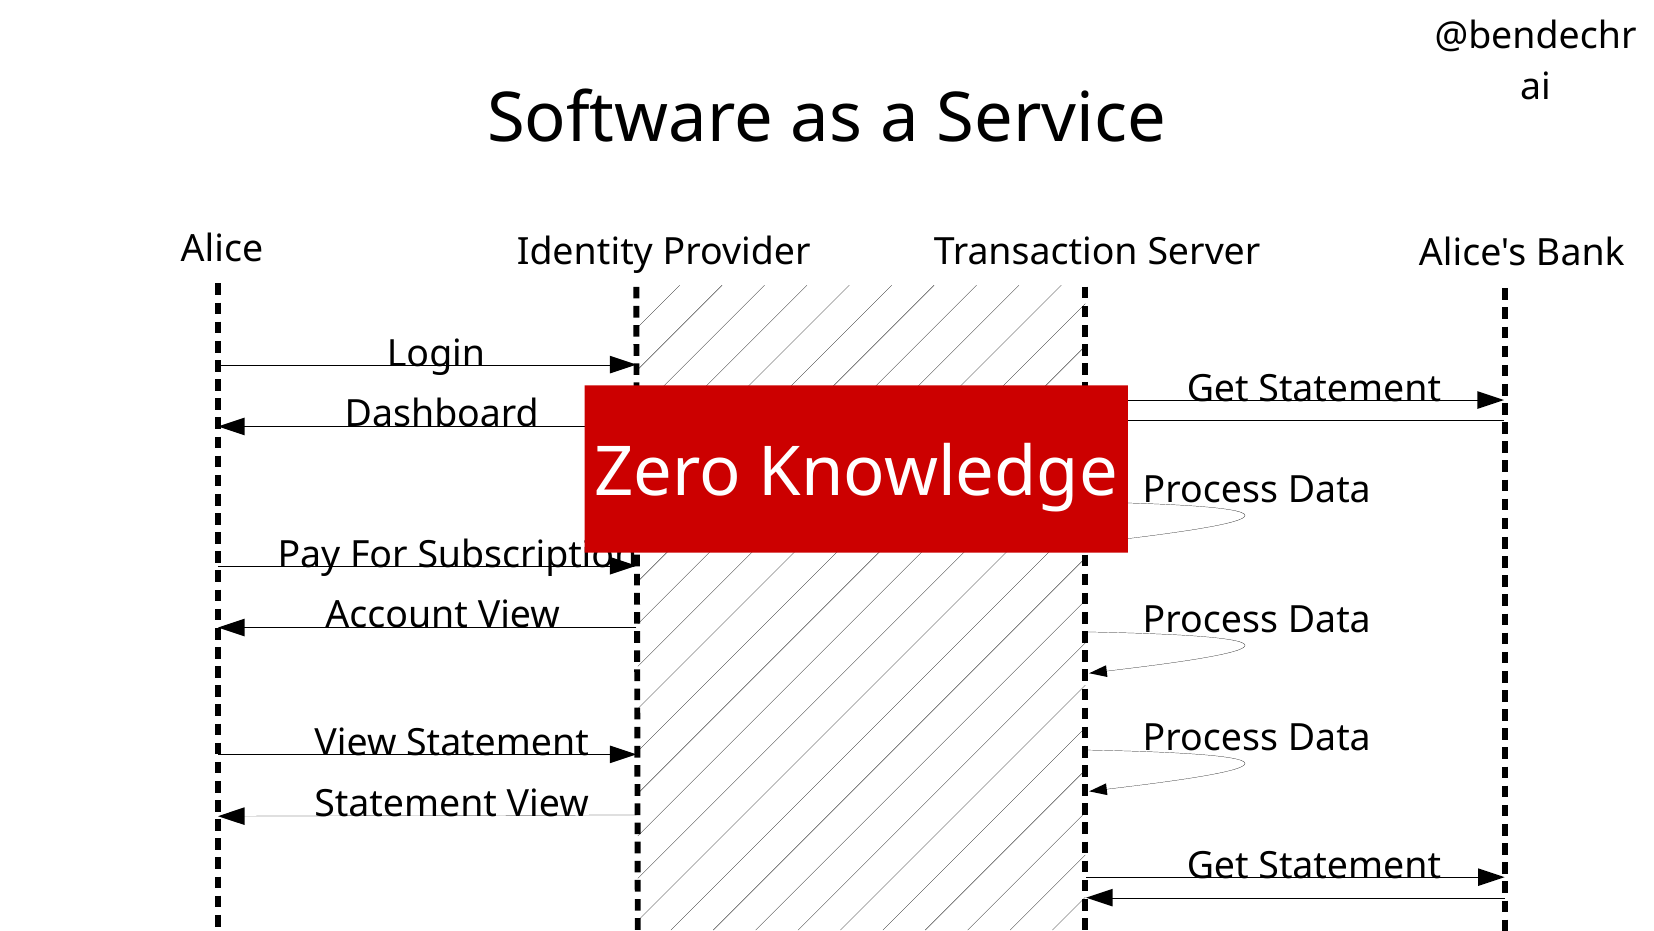

# Software as a Service
Alice
Identity Provider
Transaction Server
Alice's Bank
Login
Get Statement
Dashboard
Zero Knowledge
Process Data
Pay For Subscription
Account View
Process Data
Process Data
View Statement
Statement View
Get Statement